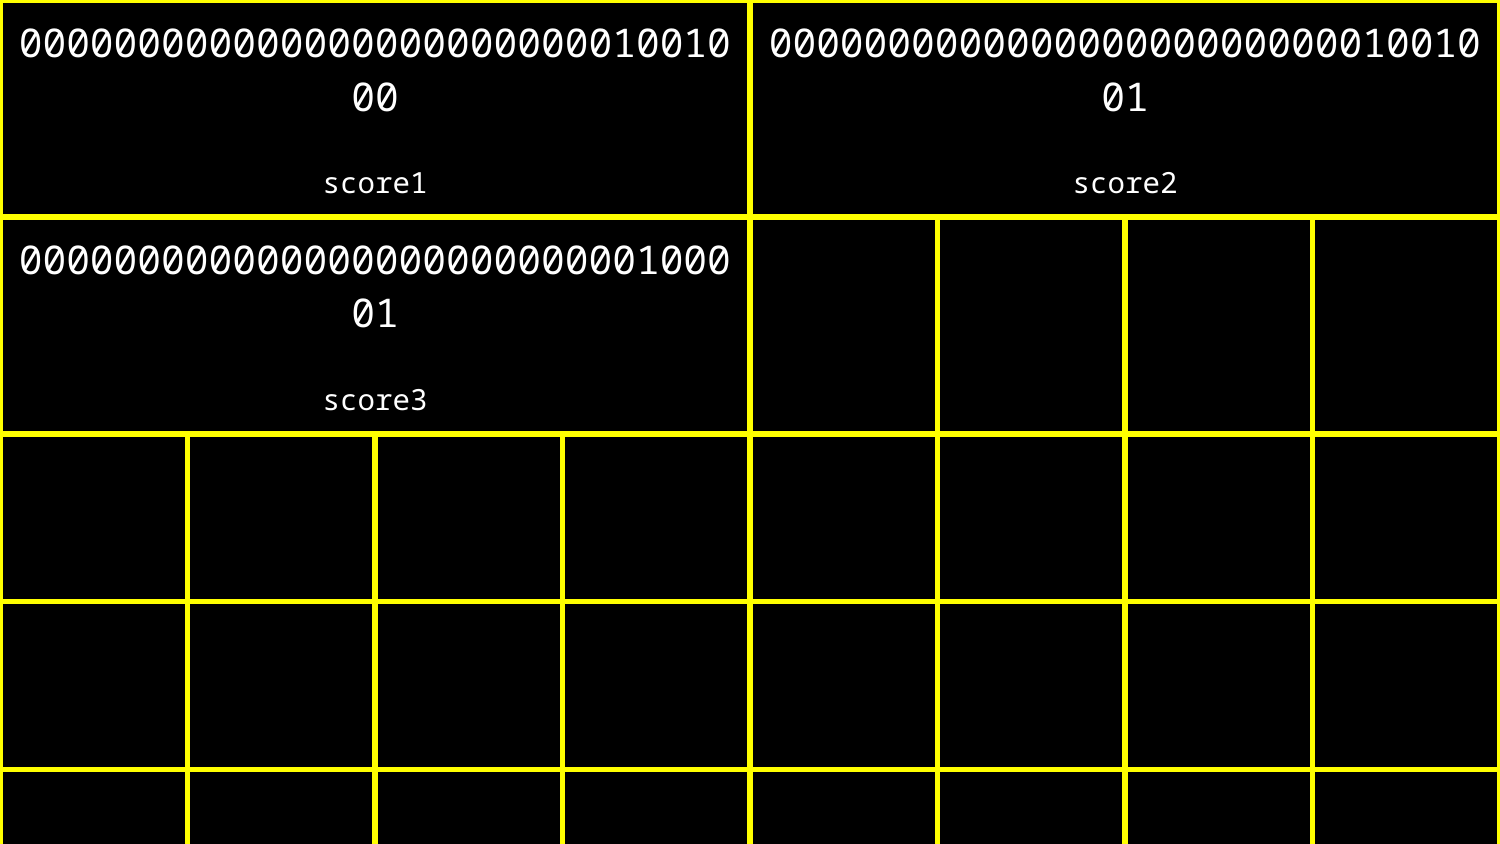

| 00000000000000000000000001001000 score1 | | | | 00000000000000000000000001001001 score2 | | | |
| --- | --- | --- | --- | --- | --- | --- | --- |
| 00000000000000000000000000100001 score3 | | | | | | | |
| | | | | | | | |
| | | | | | | | |
| | | | | | | | |